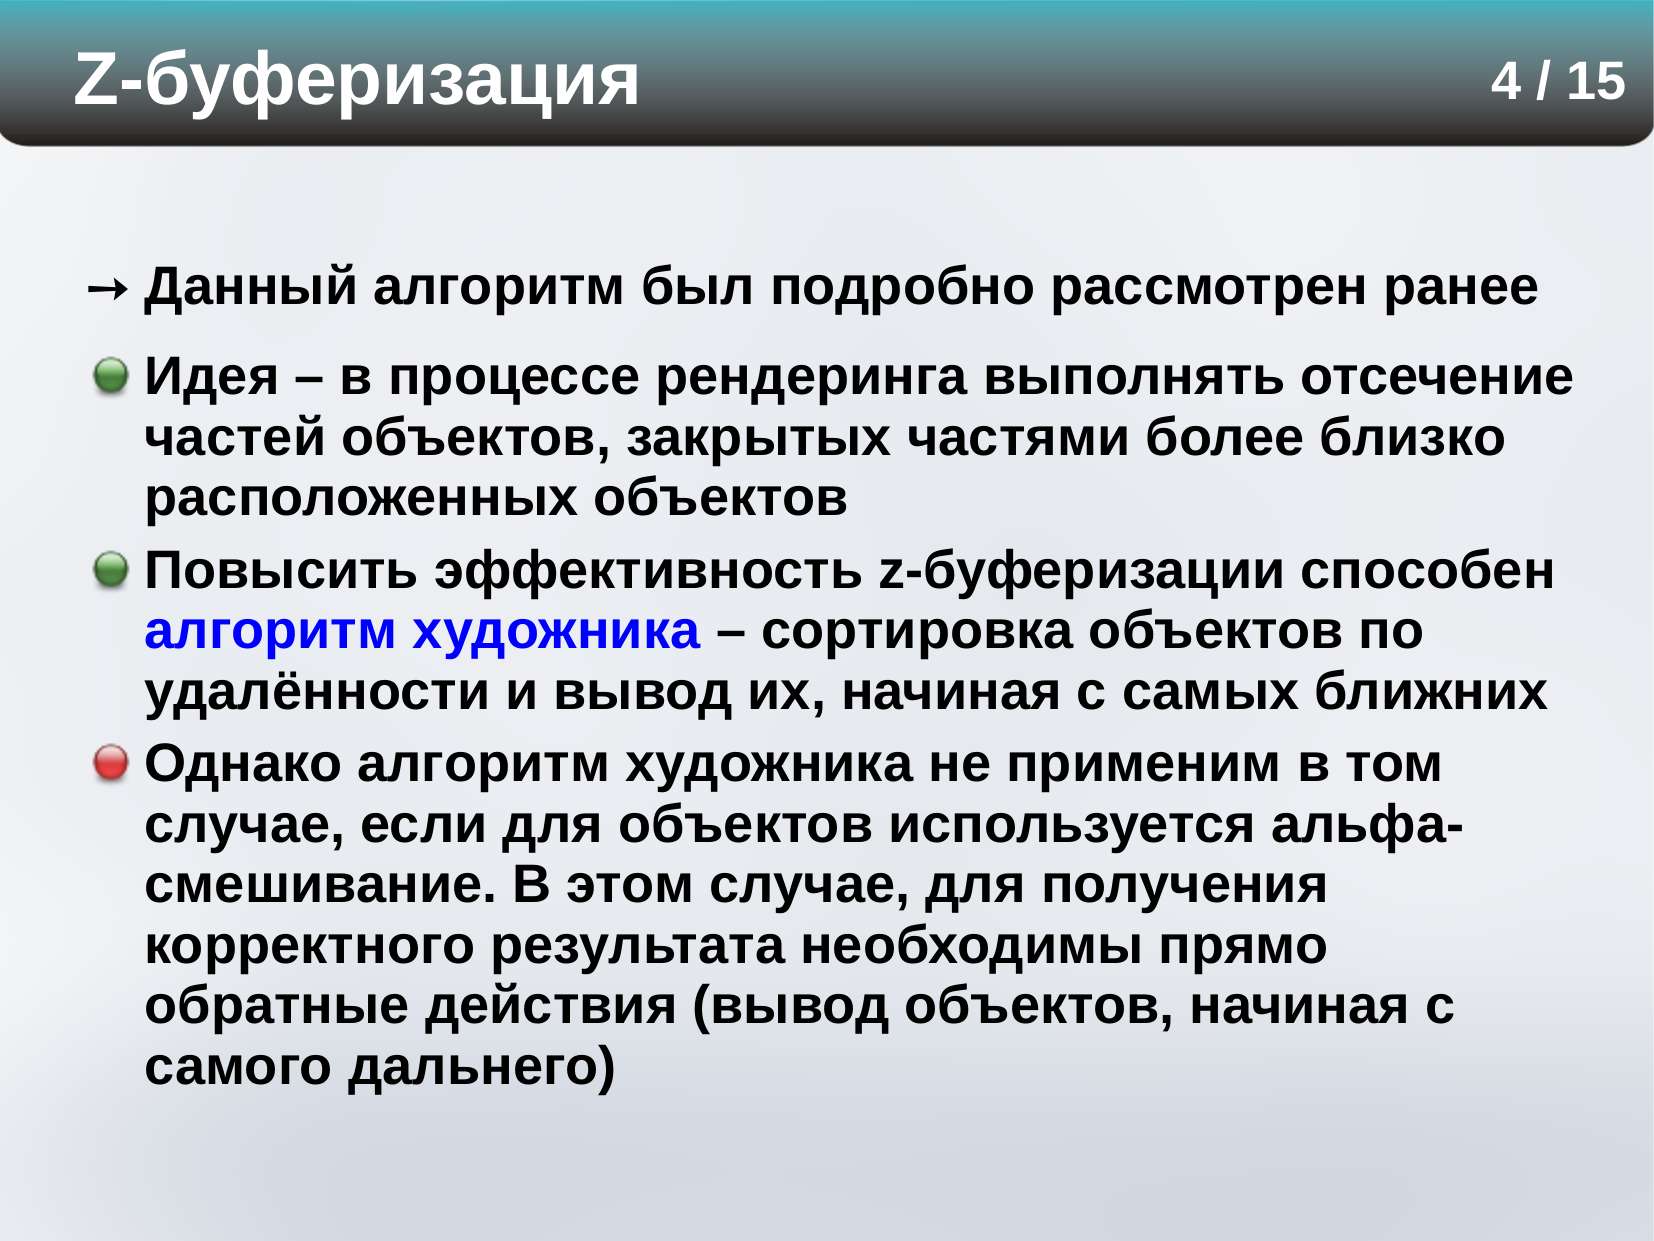

Z-буферизация
Данный алгоритм был подробно рассмотрен ранее
Идея – в процессе рендеринга выполнять отсечение частей объектов, закрытых частями более близко расположенных объектов
Повысить эффективность z-буферизации способен алгоритм художника – сортировка объектов по удалённости и вывод их, начиная с самых ближних
Однако алгоритм художника не применим в том случае, если для объектов используется альфа-смешивание. В этом случае, для получения корректного результата необходимы прямо обратные действия (вывод объектов, начиная с самого дальнего)